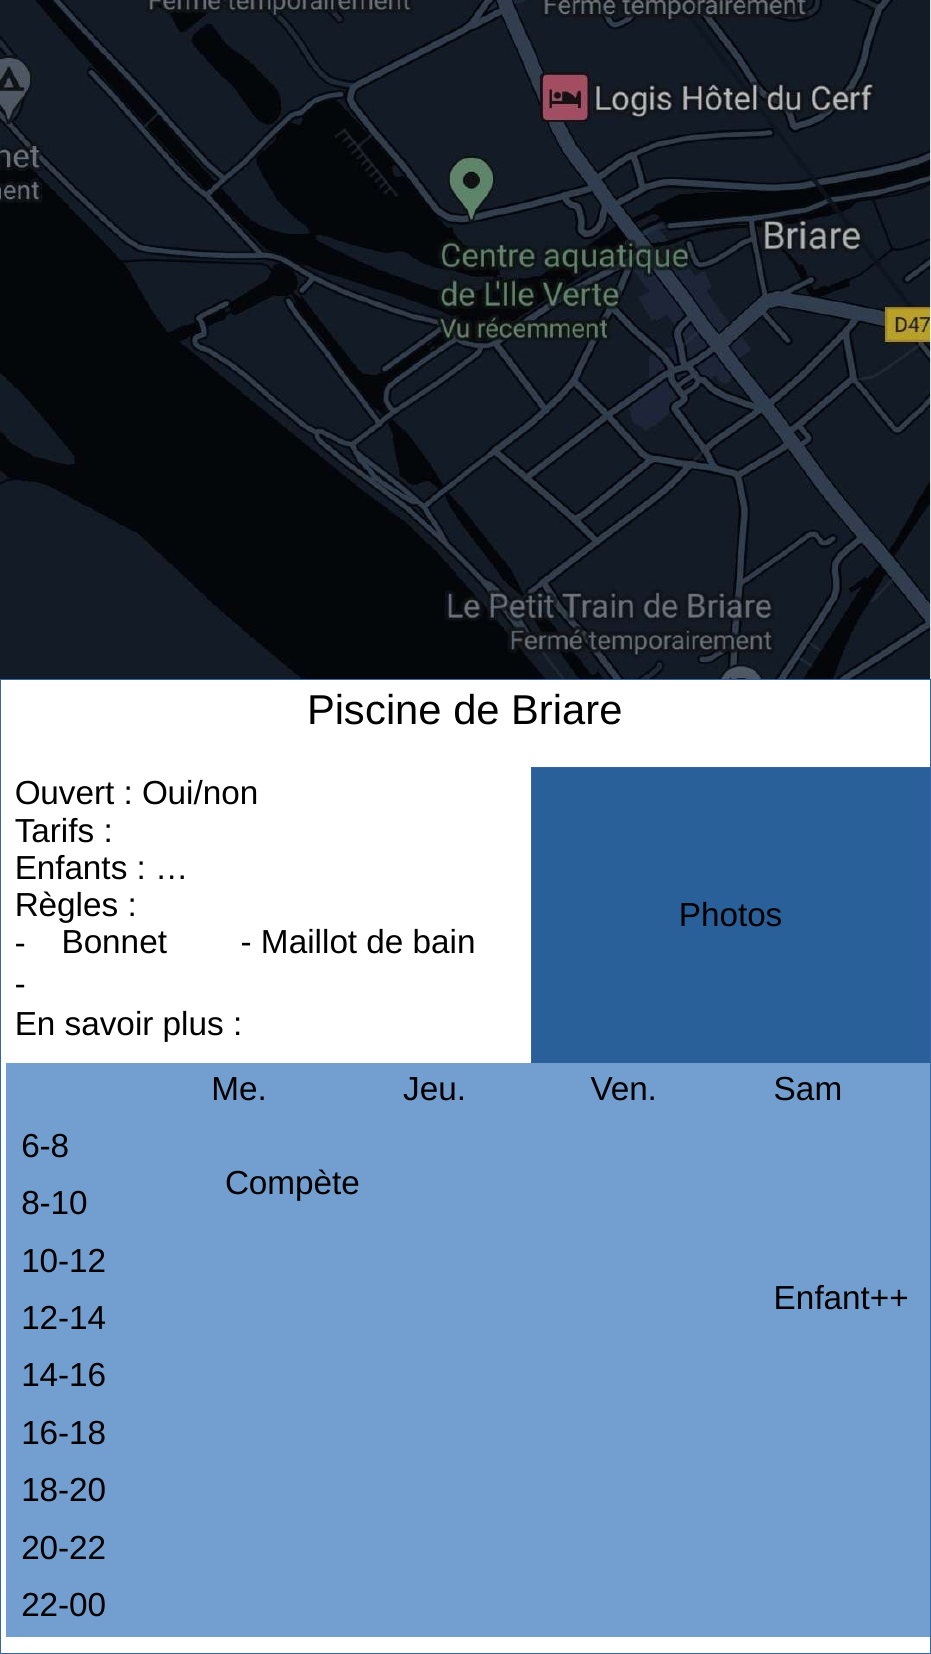

Piscine de Briare
Ouvert : Oui/non
Tarifs :
Enfants : …
Règles :
Bonnet - Maillot de bain
En savoir plus :
Photos
| | Me. | Jeu. | Ven. | Sam |
| --- | --- | --- | --- | --- |
| 6-8 | Compète | | | |
| 8-10 | | | | |
| 10-12 | | | | Enfant++ |
| 12-14 | | | | |
| 14-16 | | | | |
| 16-18 | | | | |
| 18-20 | | | | |
| 20-22 | | | | |
| 22-00 | | | | |